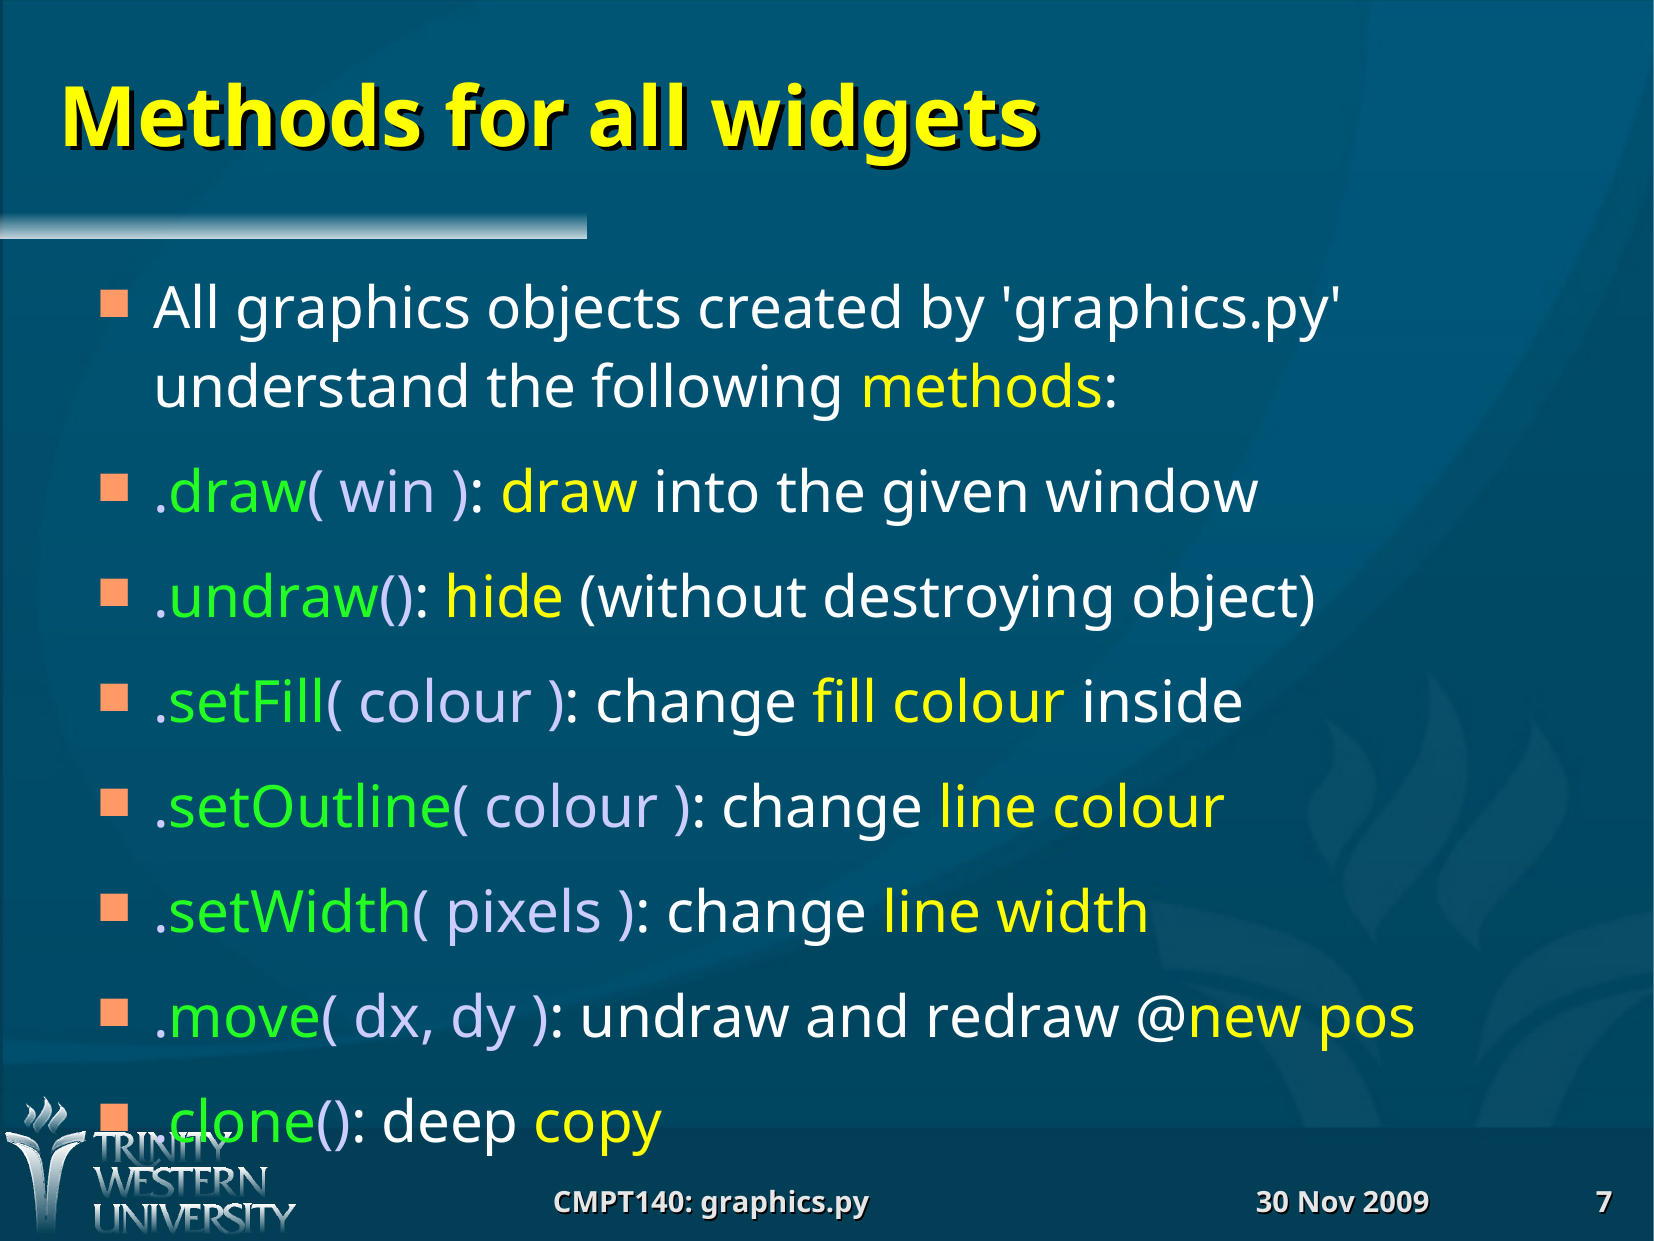

# Methods for all widgets
All graphics objects created by 'graphics.py' understand the following methods:
.draw( win ): draw into the given window
.undraw(): hide (without destroying object)
.setFill( colour ): change fill colour inside
.setOutline( colour ): change line colour
.setWidth( pixels ): change line width
.move( dx, dy ): undraw and redraw @new pos
.clone(): deep copy
CMPT140: graphics.py
30 Nov 2009
7